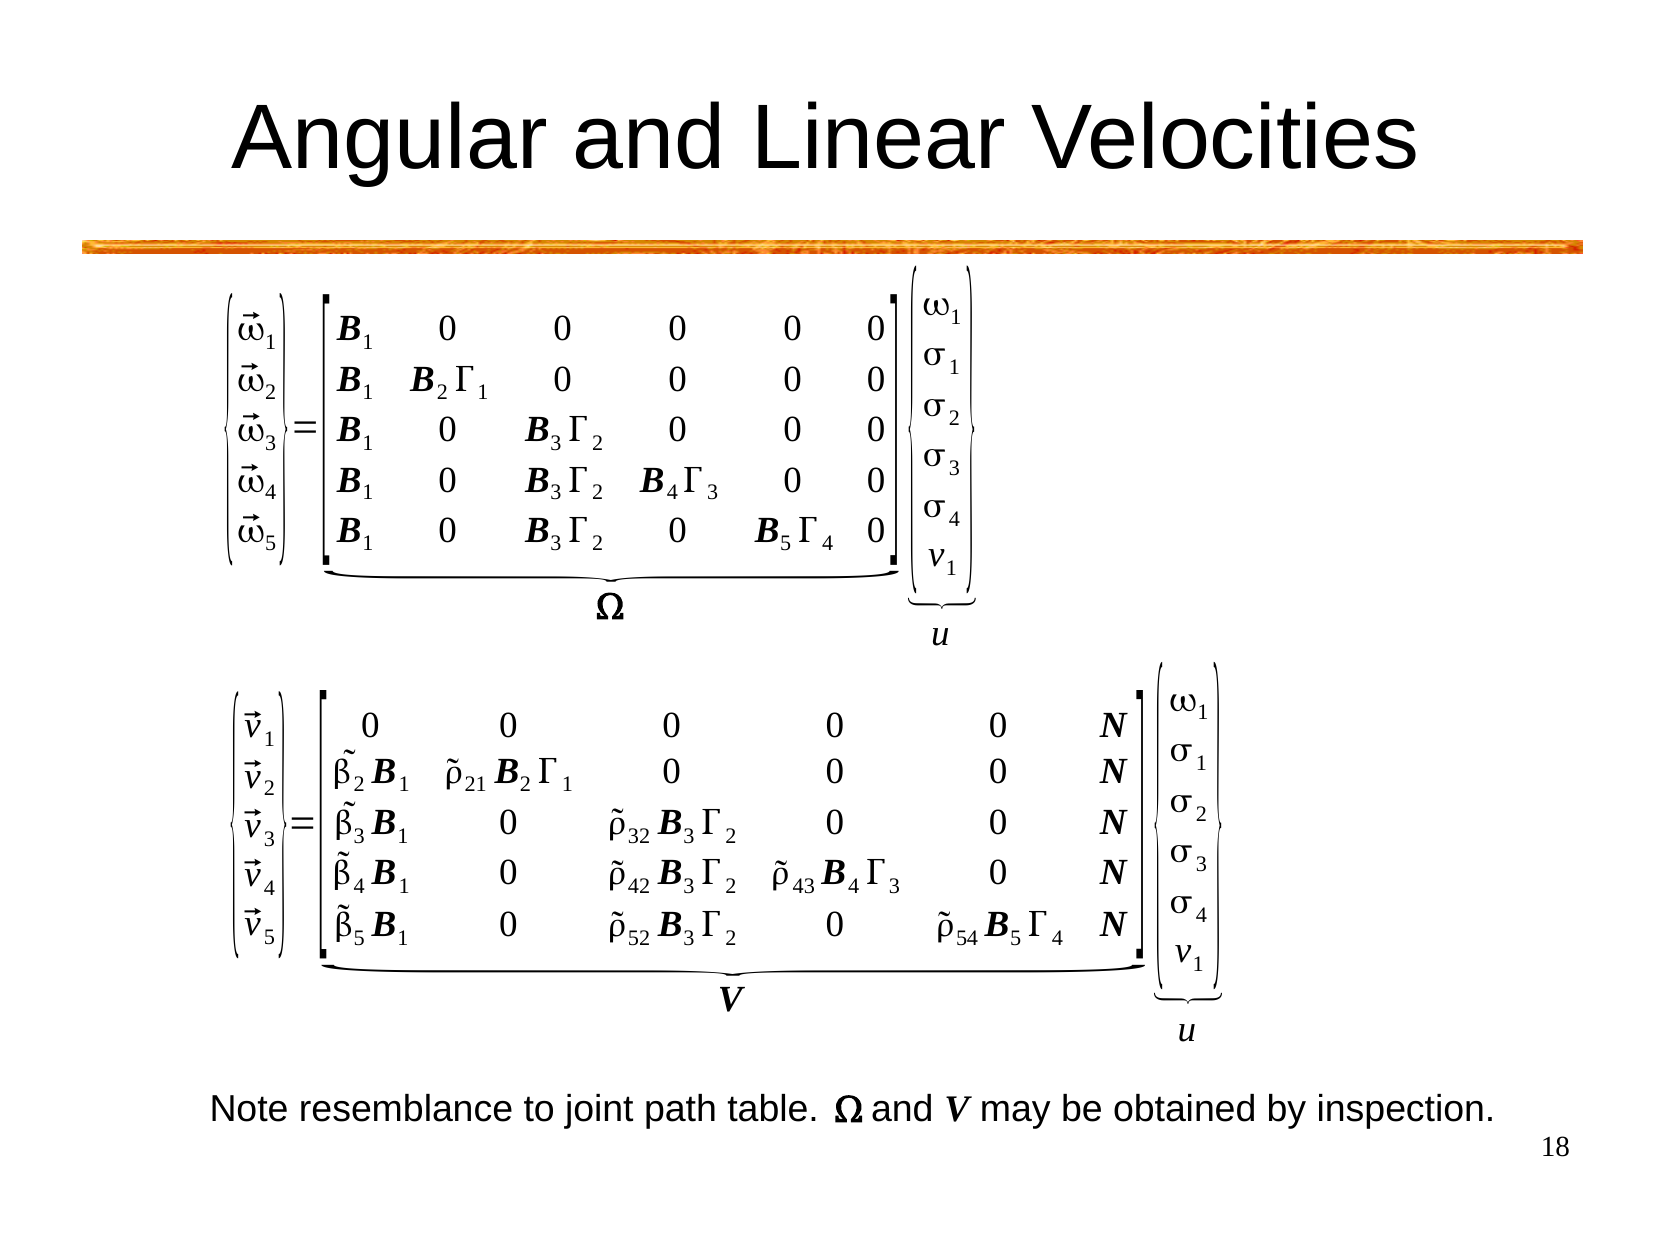

# Angular and Linear Velocities
Note resemblance to joint path table. and V may be obtained by inspection.
18